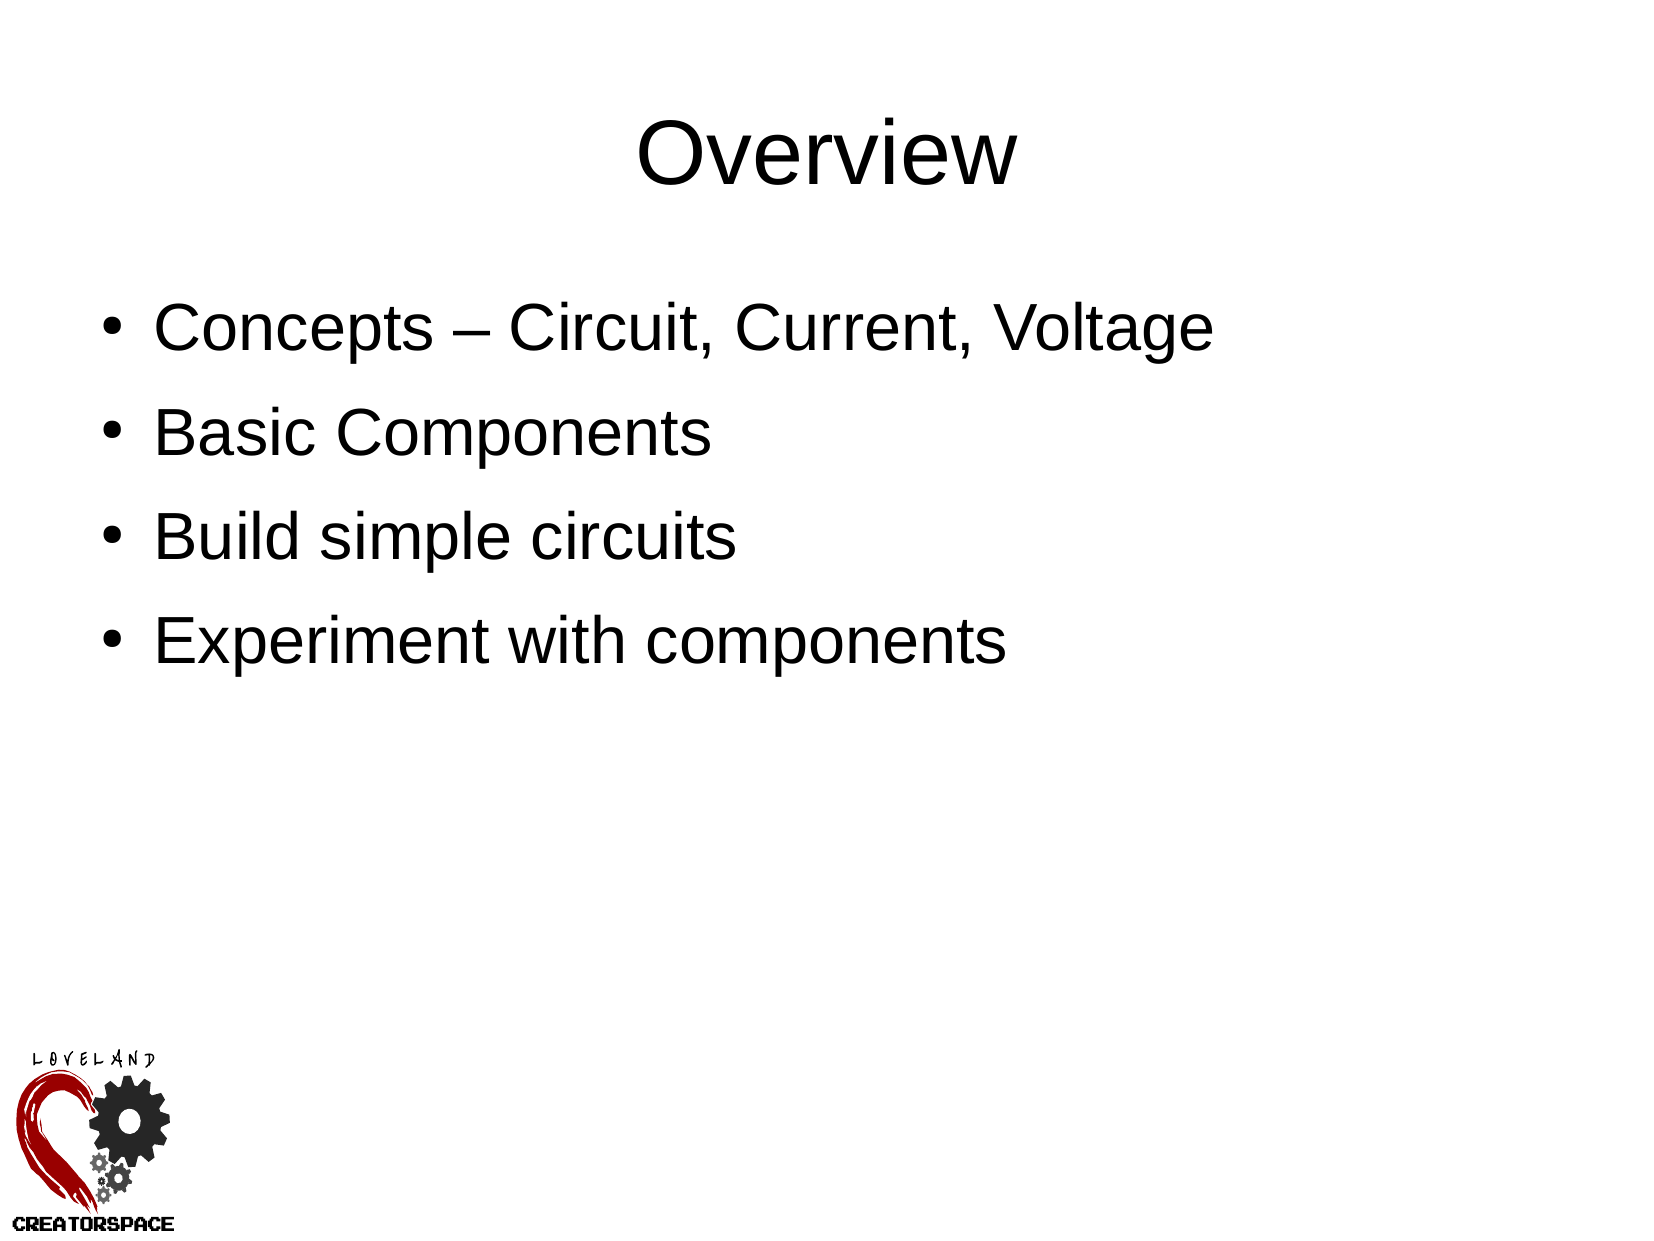

# Overview
Concepts – Circuit, Current, Voltage
Basic Components
Build simple circuits
Experiment with components